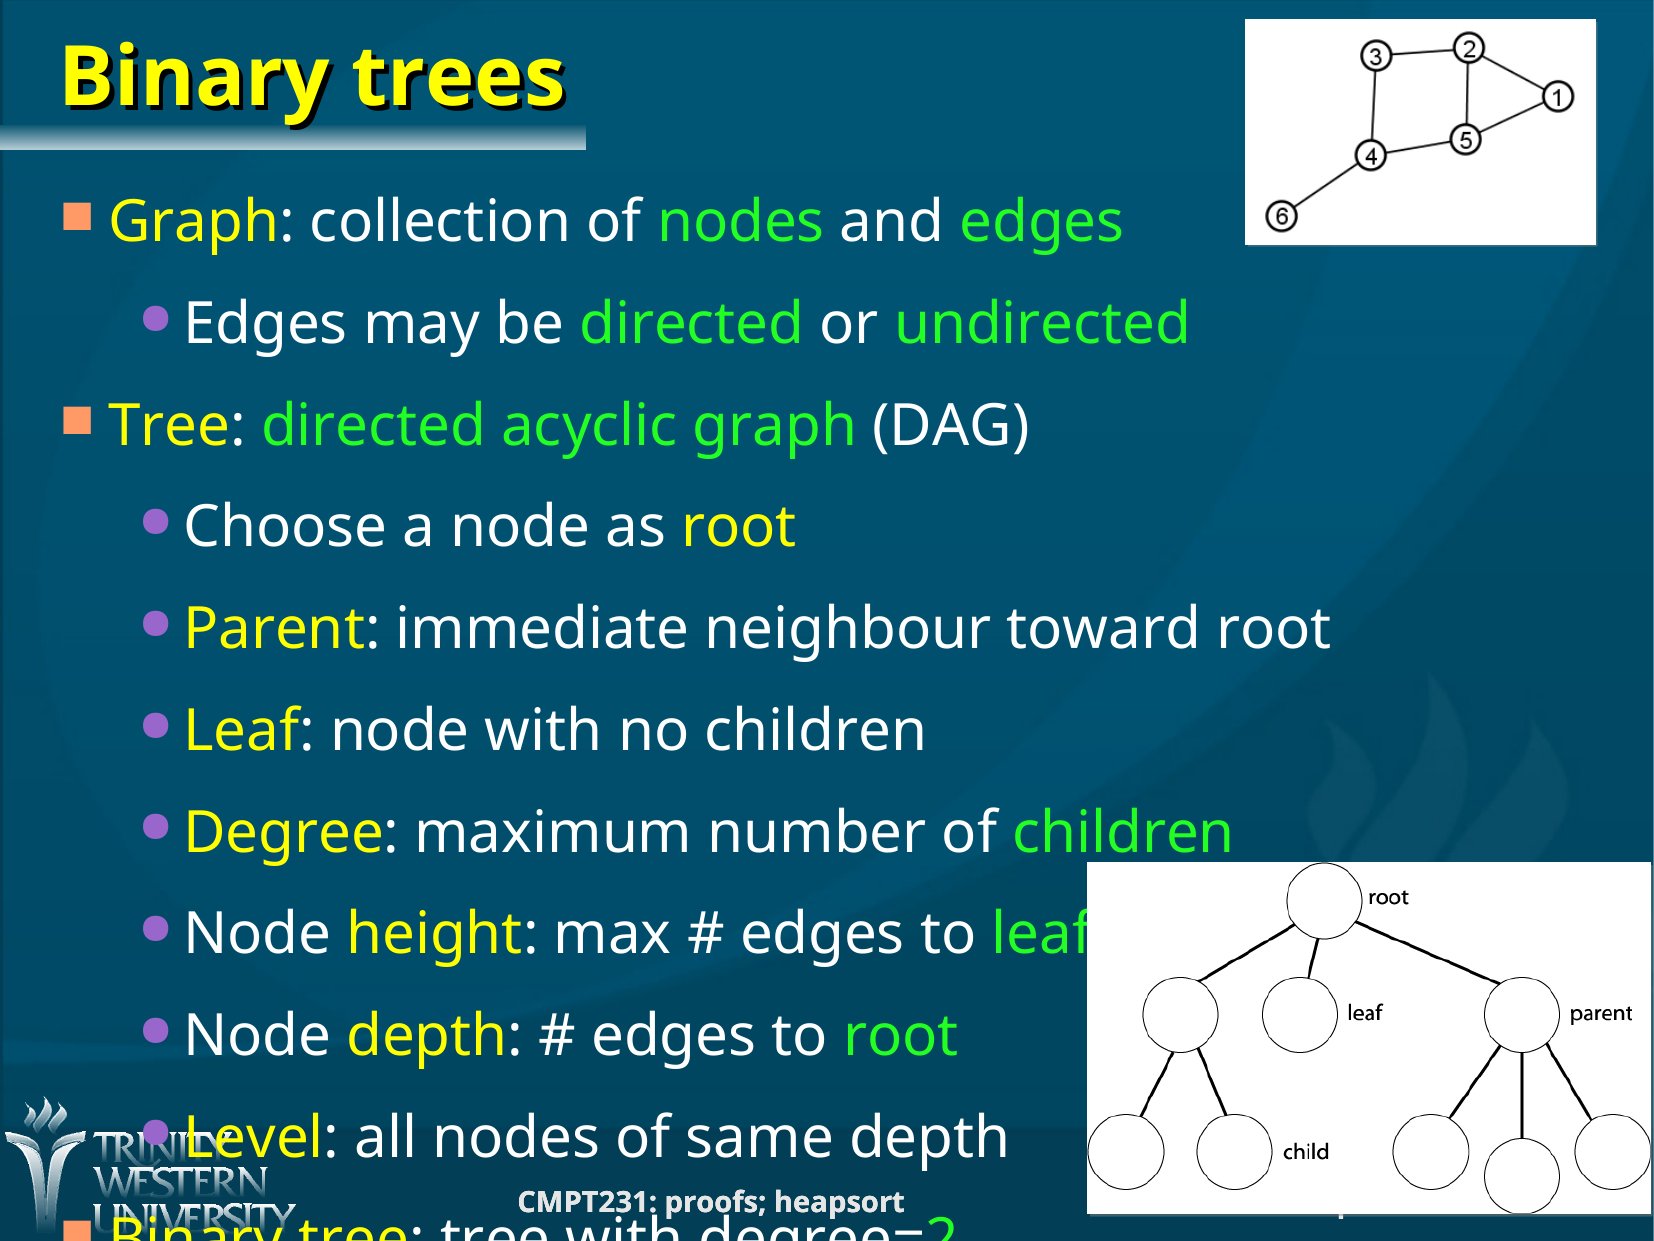

# Binary trees
Graph: collection of nodes and edges
Edges may be directed or undirected
Tree: directed acyclic graph (DAG)
Choose a node as root
Parent: immediate neighbour toward root
Leaf: node with no children
Degree: maximum number of children
Node height: max # edges to leaf child
Node depth: # edges to root
Level: all nodes of same depth
Binary tree: tree with degree=2
CMPT231: proofs; heapsort
24 Sep 2013
19